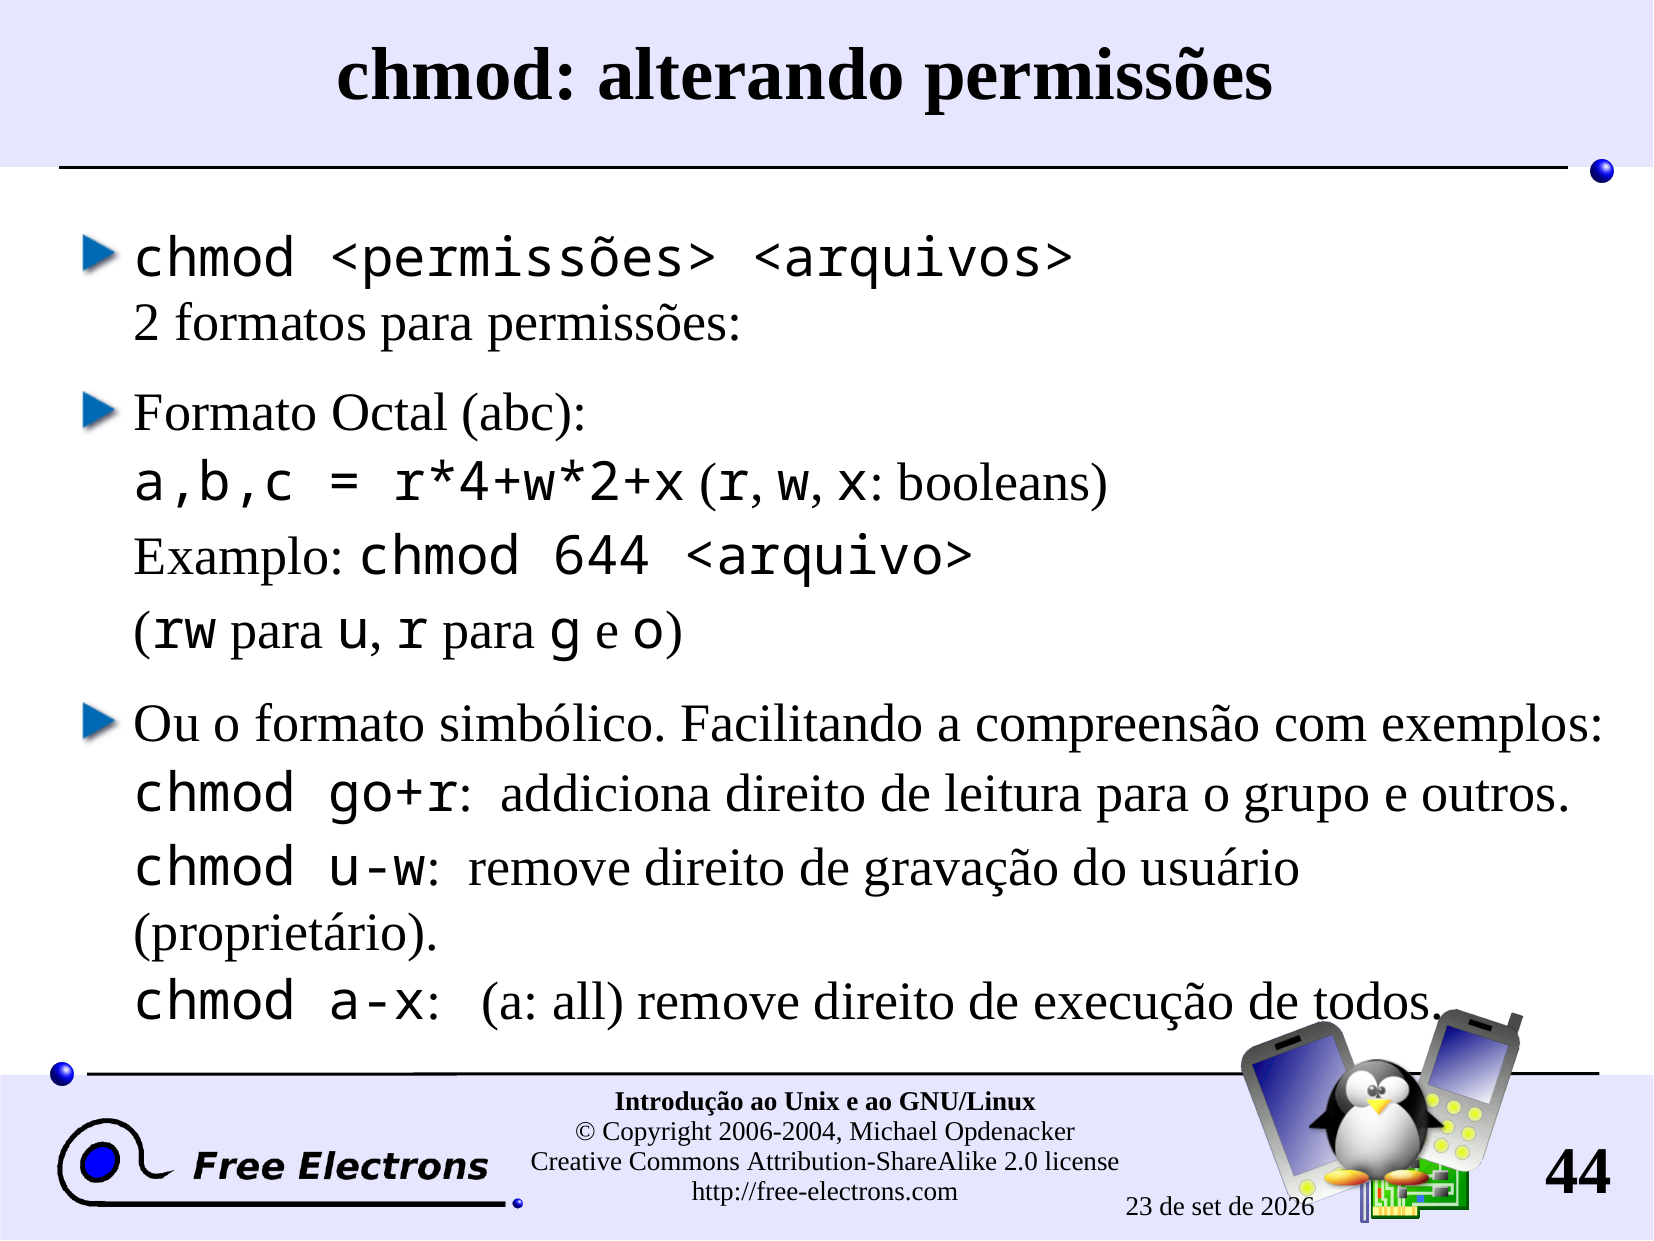

# chmod: alterando permissões
chmod <permissões> <arquivos>
2 formatos para permissões:
Formato Octal (abc):
a,b,c = r*4+w*2+x (r, w, x: booleans)
Examplo: chmod 644 <arquivo>
(rw para u, r para g e o)
Ou o formato simbólico. Facilitando a compreensão com exemplos:
chmod go+r: addiciona direito de leitura para o grupo e outros.
chmod u-w: remove direito de gravação do usuário (proprietário).
chmod a-x: (a: all) remove direito de execução de todos.